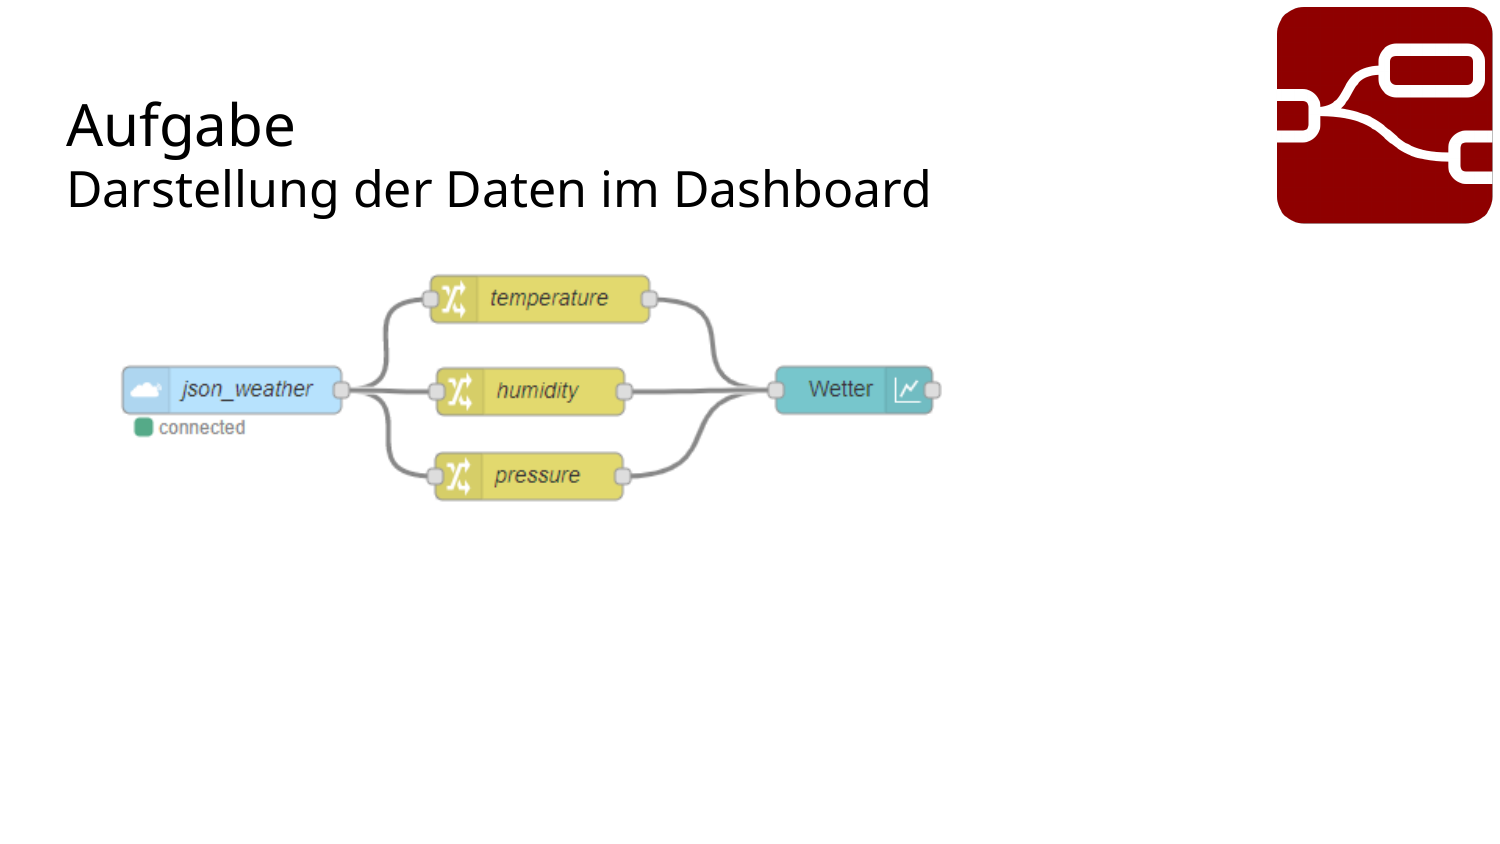

# Aufgabe Darstellung der Daten im Dashboard